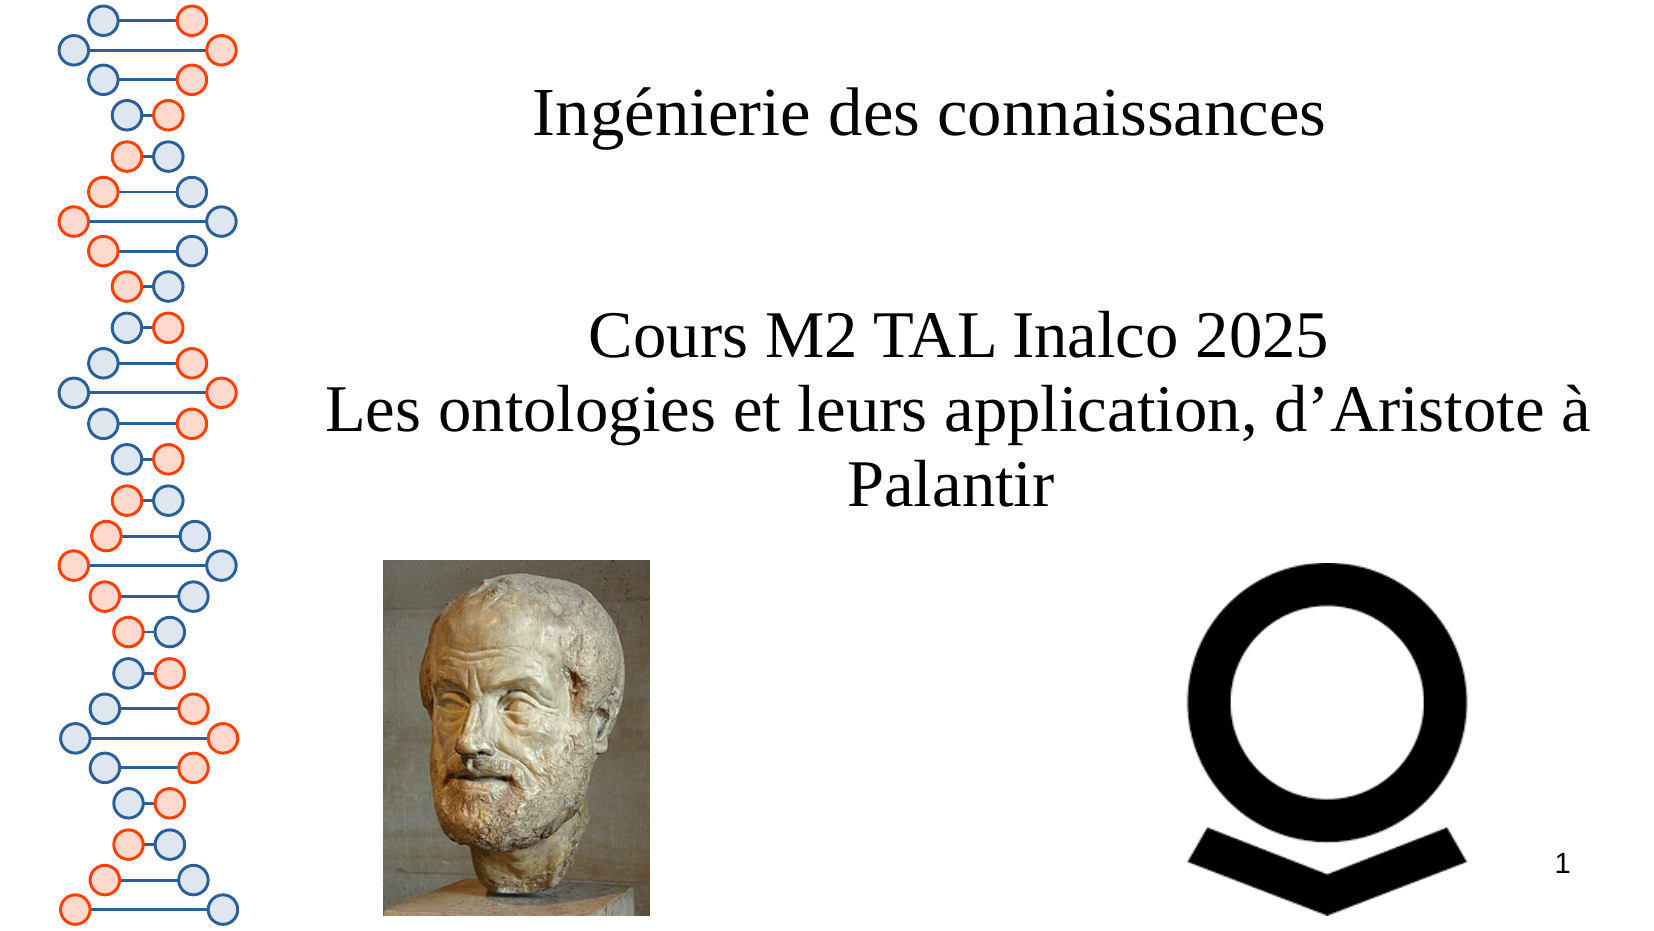

# Ingénierie des connaissances
Cours M2 TAL Inalco 2025
Les ontologies et leurs application, d’Aristote à Palantir
1